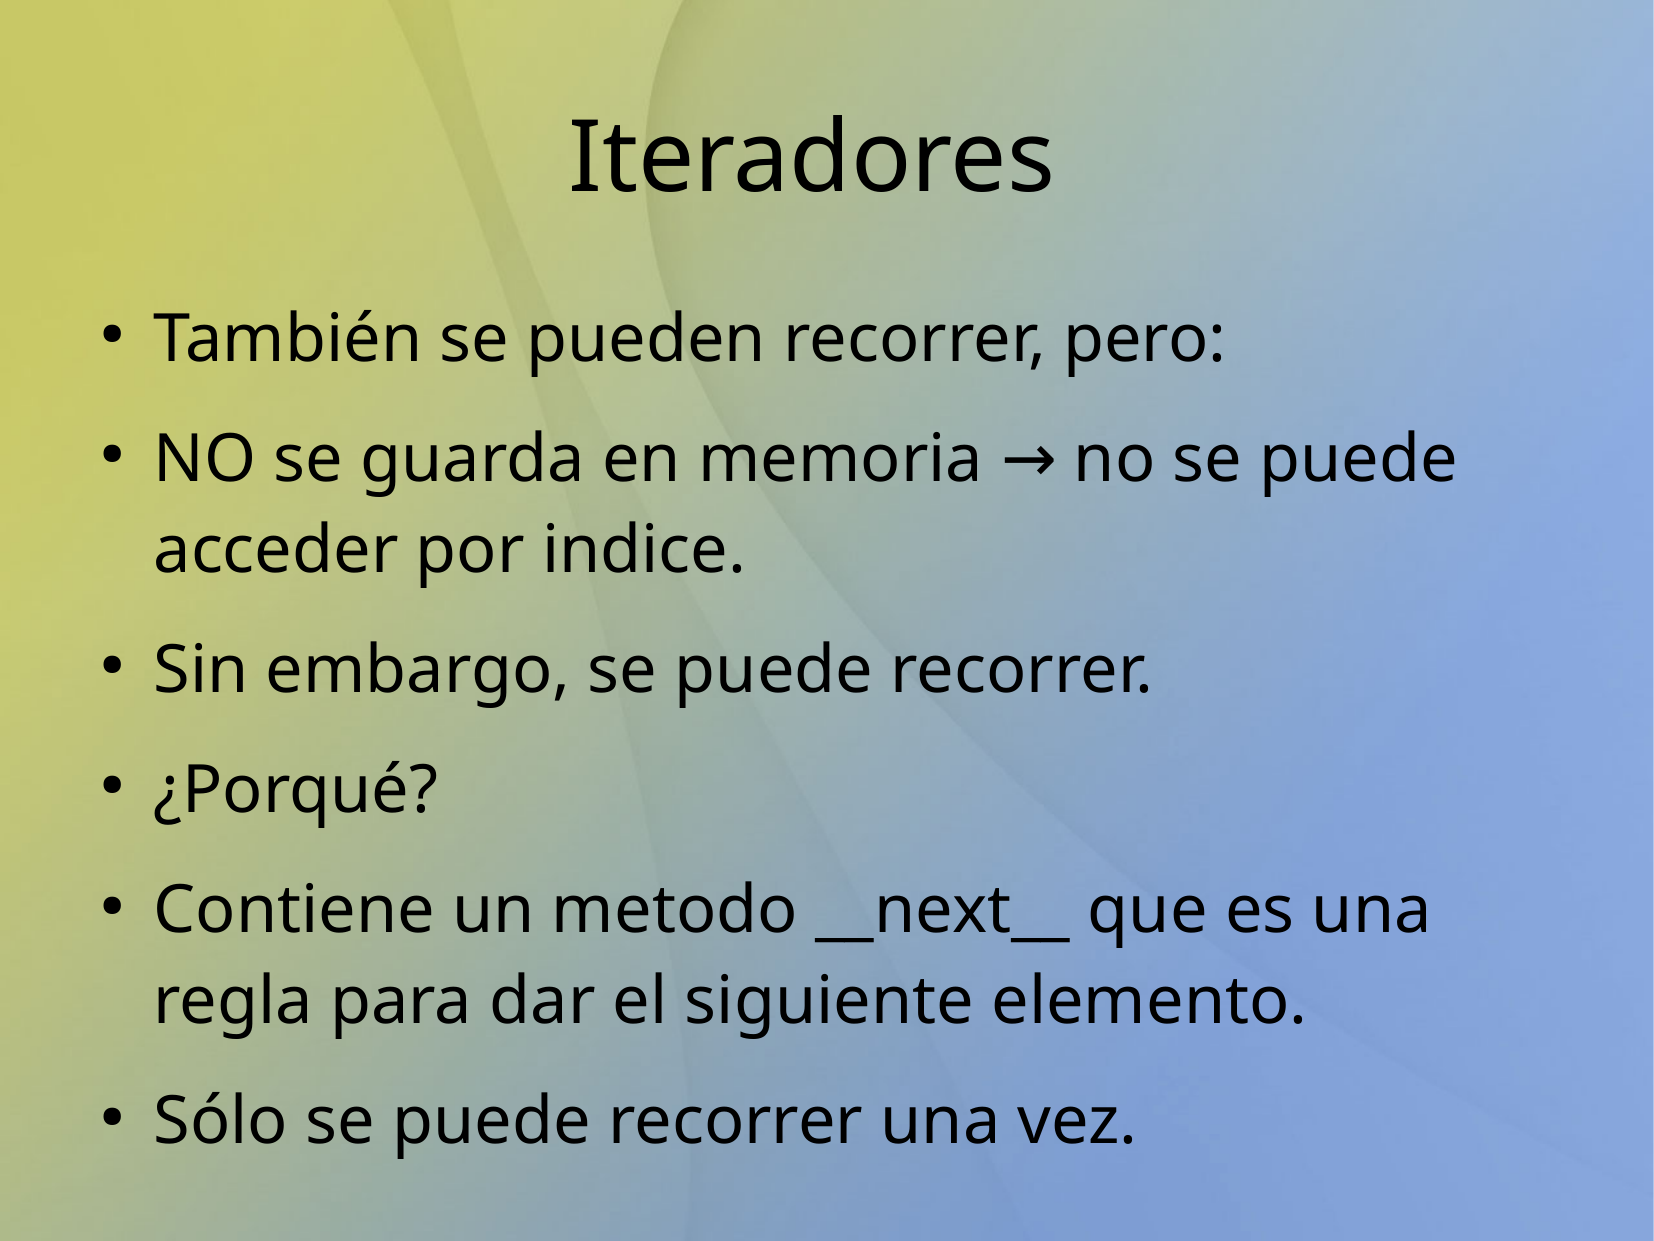

# Iteradores
También se pueden recorrer, pero:
NO se guarda en memoria → no se puede acceder por indice.
Sin embargo, se puede recorrer.
¿Porqué?
Contiene un metodo __next__ que es una regla para dar el siguiente elemento.
Sólo se puede recorrer una vez.